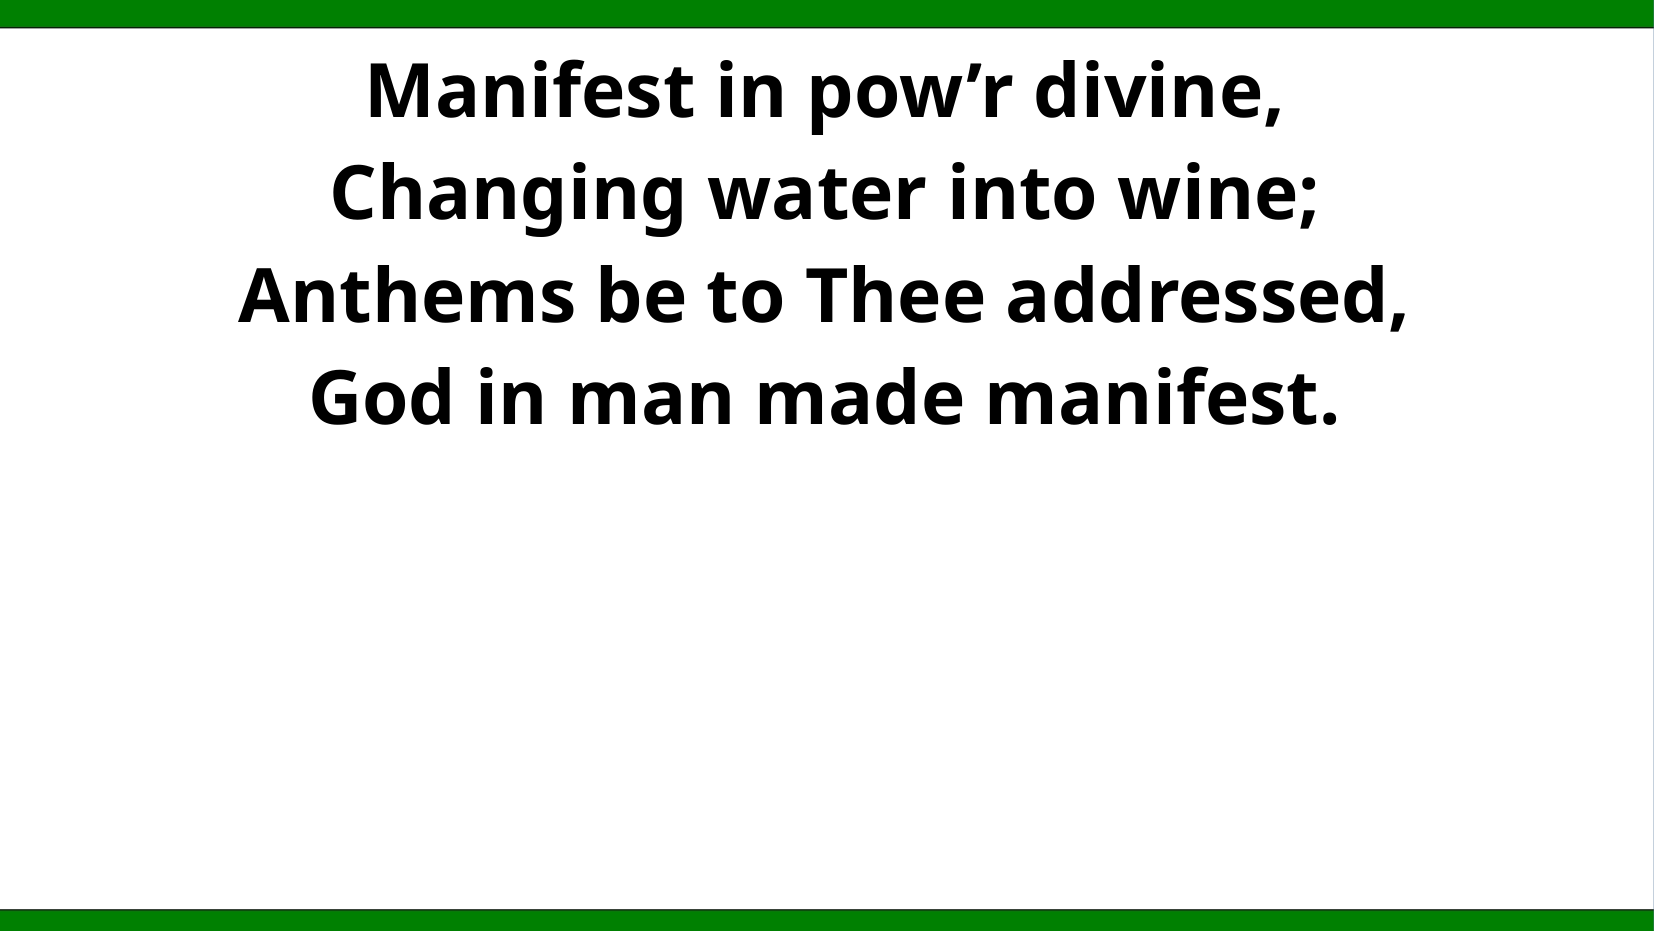

Manifest in pow’r divine,
Changing water into wine;
Anthems be to Thee addressed,
God in man made manifest.